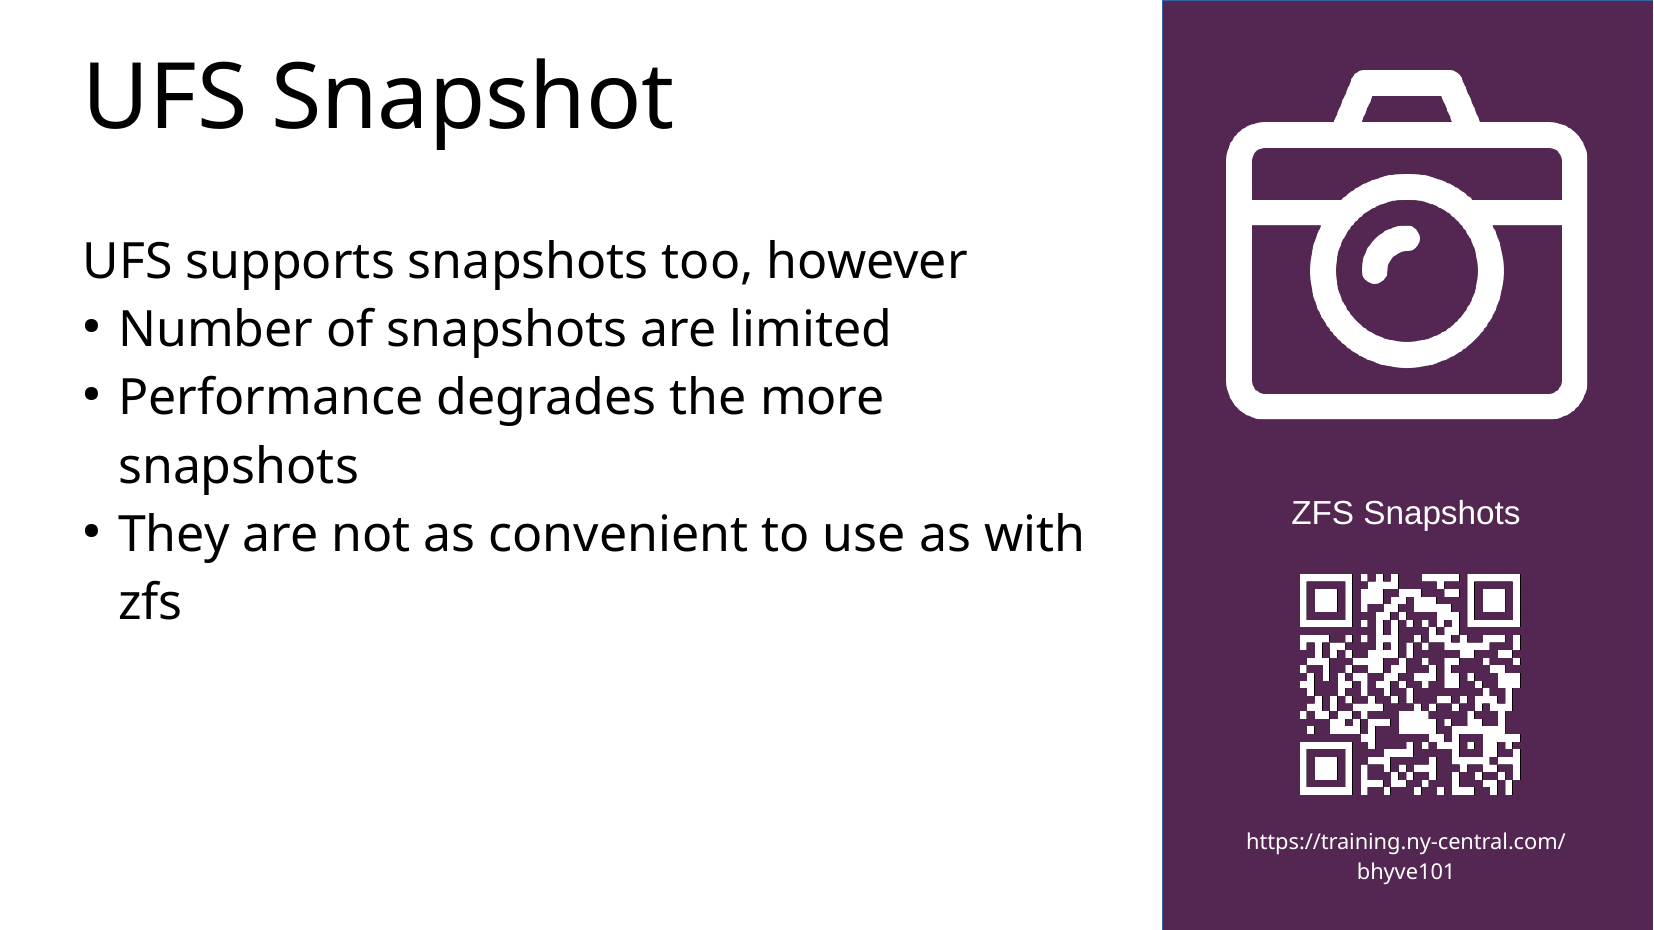

# UFS Snapshot
UFS supports snapshots too, however
Number of snapshots are limited
Performance degrades the more snapshots
They are not as convenient to use as with zfs
ZFS Snapshots
https://training.ny-central.com/bhyve101